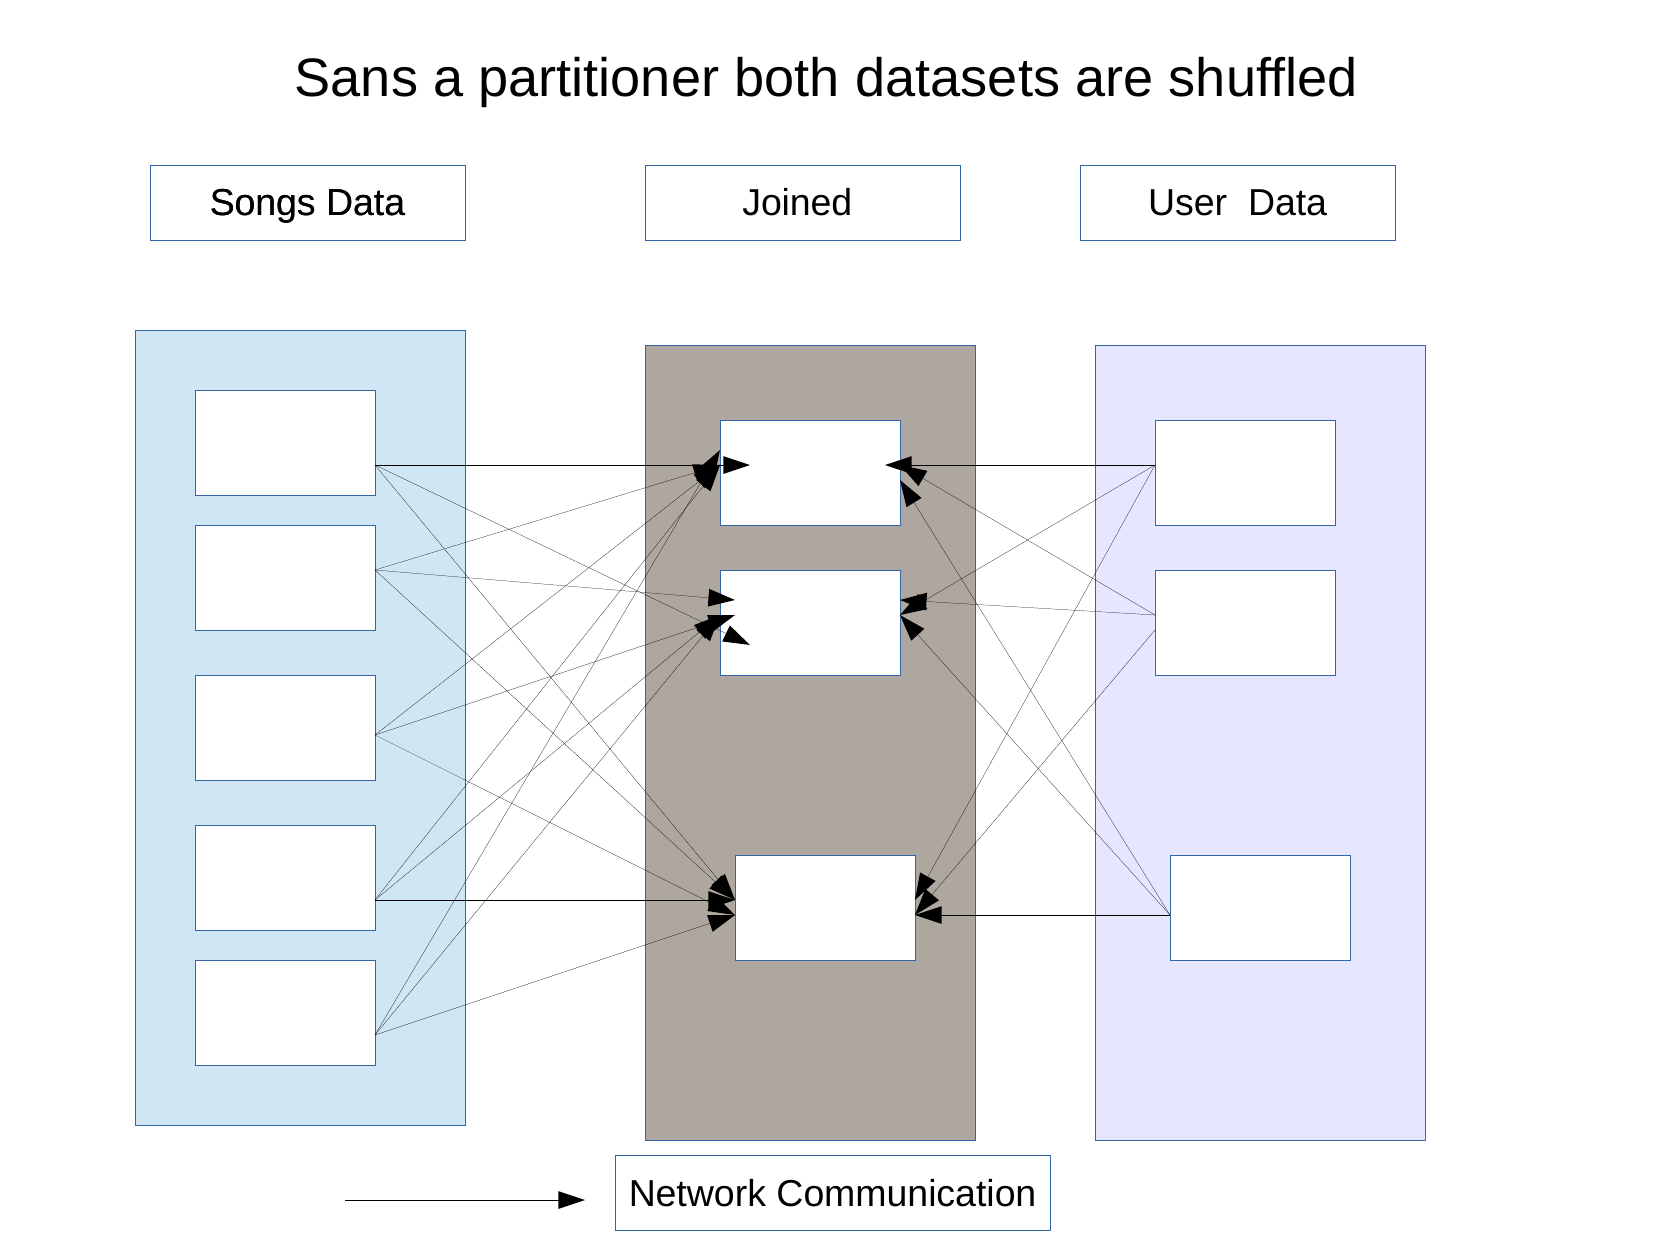

# Sans a partitioner both datasets are shuffled
Songs Data
Songs Data
Joined
User Data
Network Communication